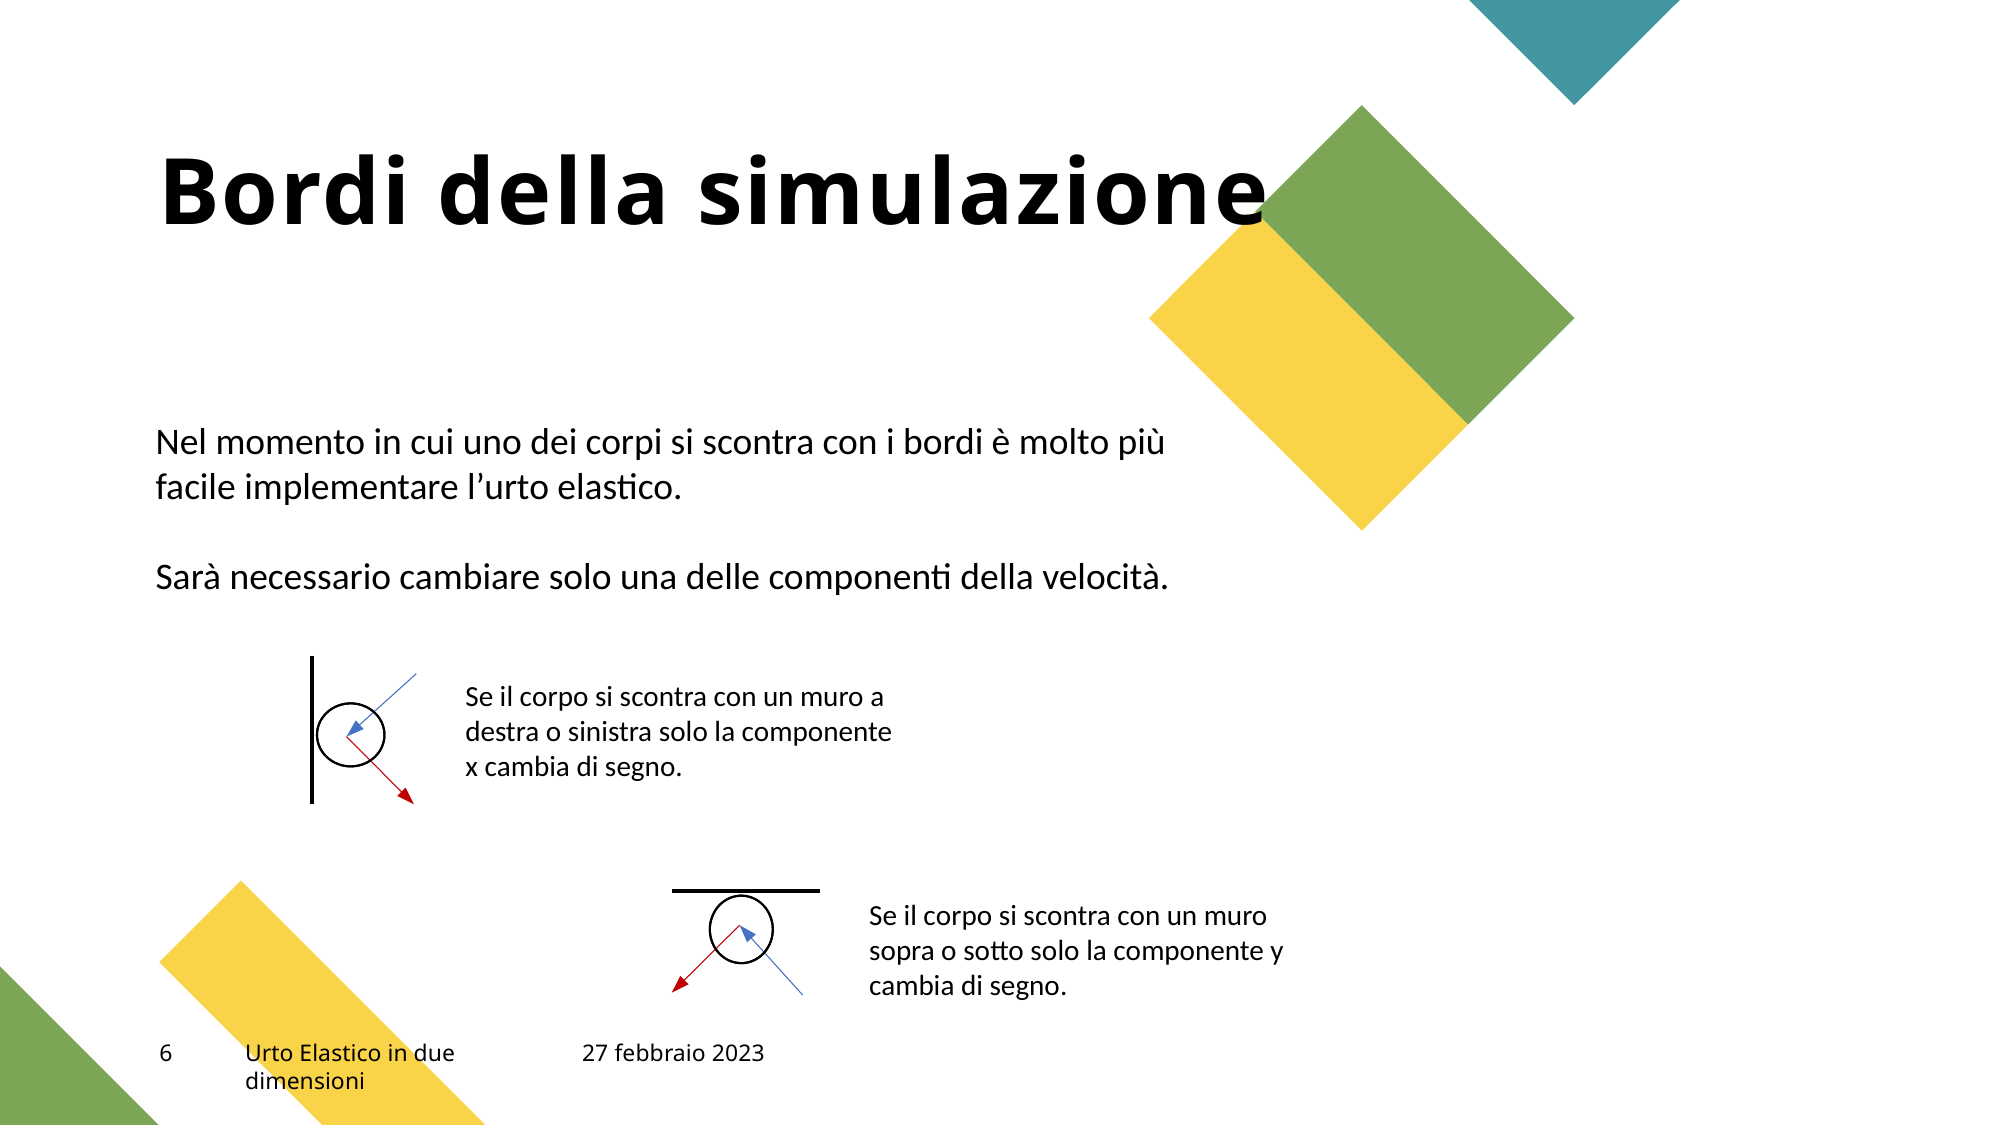

# Bordi della simulazione
Nel momento in cui uno dei corpi si scontra con i bordi è molto più facile implementare l’urto elastico.
Sarà necessario cambiare solo una delle componenti della velocità.
Se il corpo si scontra con un muro a destra o sinistra solo la componente x cambia di segno.
Se il corpo si scontra con un muro sopra o sotto solo la componente y cambia di segno.
Urto Elastico in due dimensioni
27 febbraio 2023